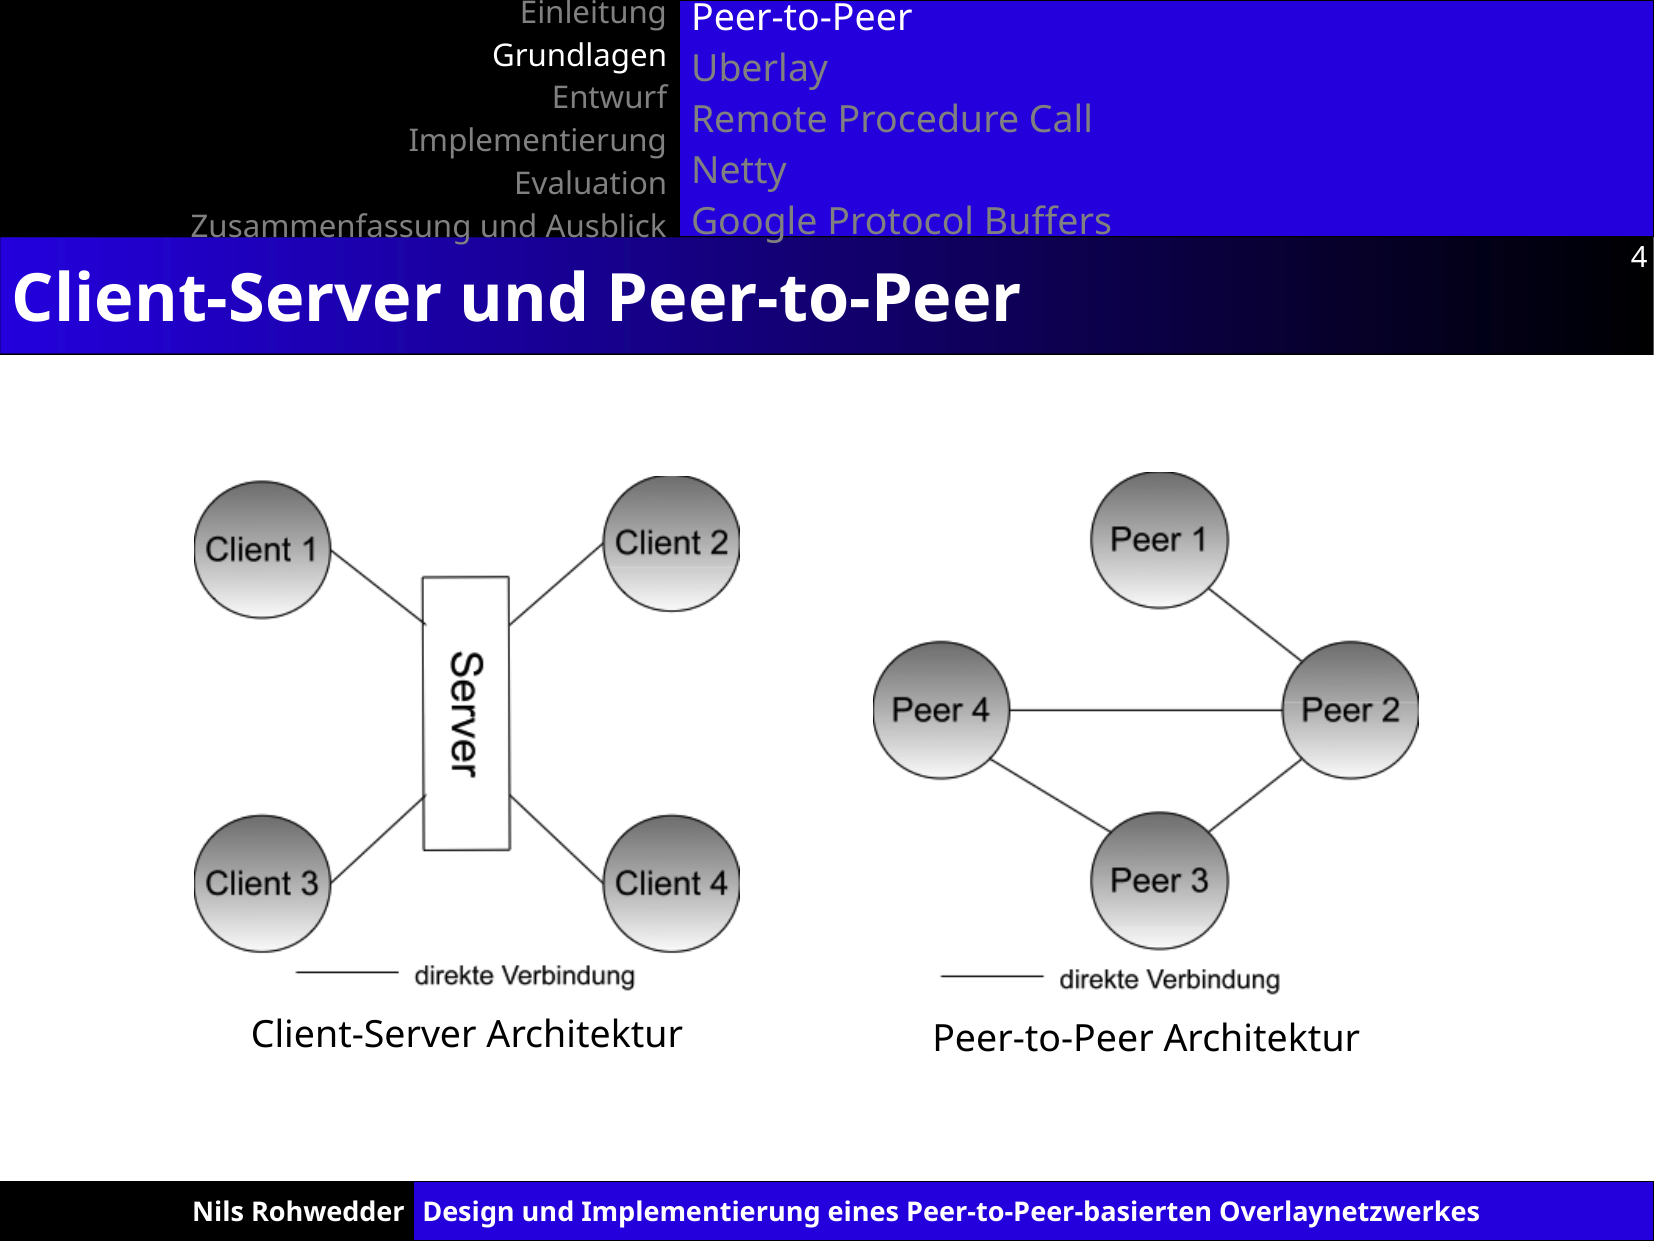

# Client-Server und Peer-to-Peer
4
Peer-to-Peer Architektur
Client-Server Architektur